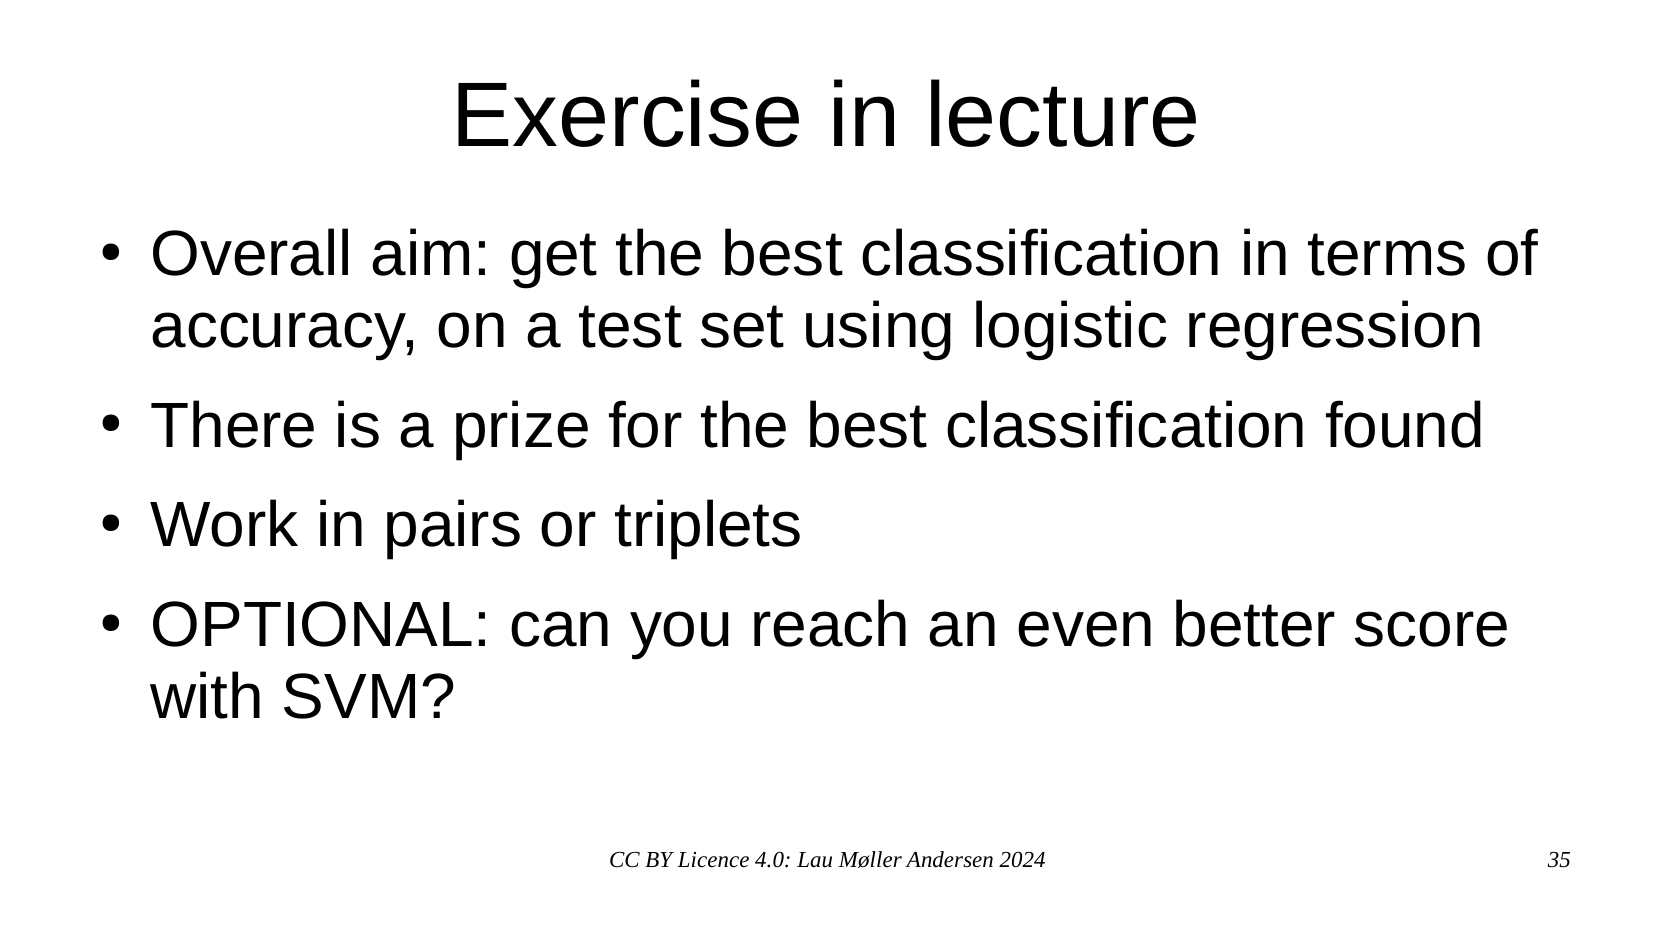

# Exercise in lecture
Overall aim: get the best classification in terms of accuracy, on a test set using logistic regression
There is a prize for the best classification found
Work in pairs or triplets
OPTIONAL: can you reach an even better score with SVM?
CC BY Licence 4.0: Lau Møller Andersen 2024
35